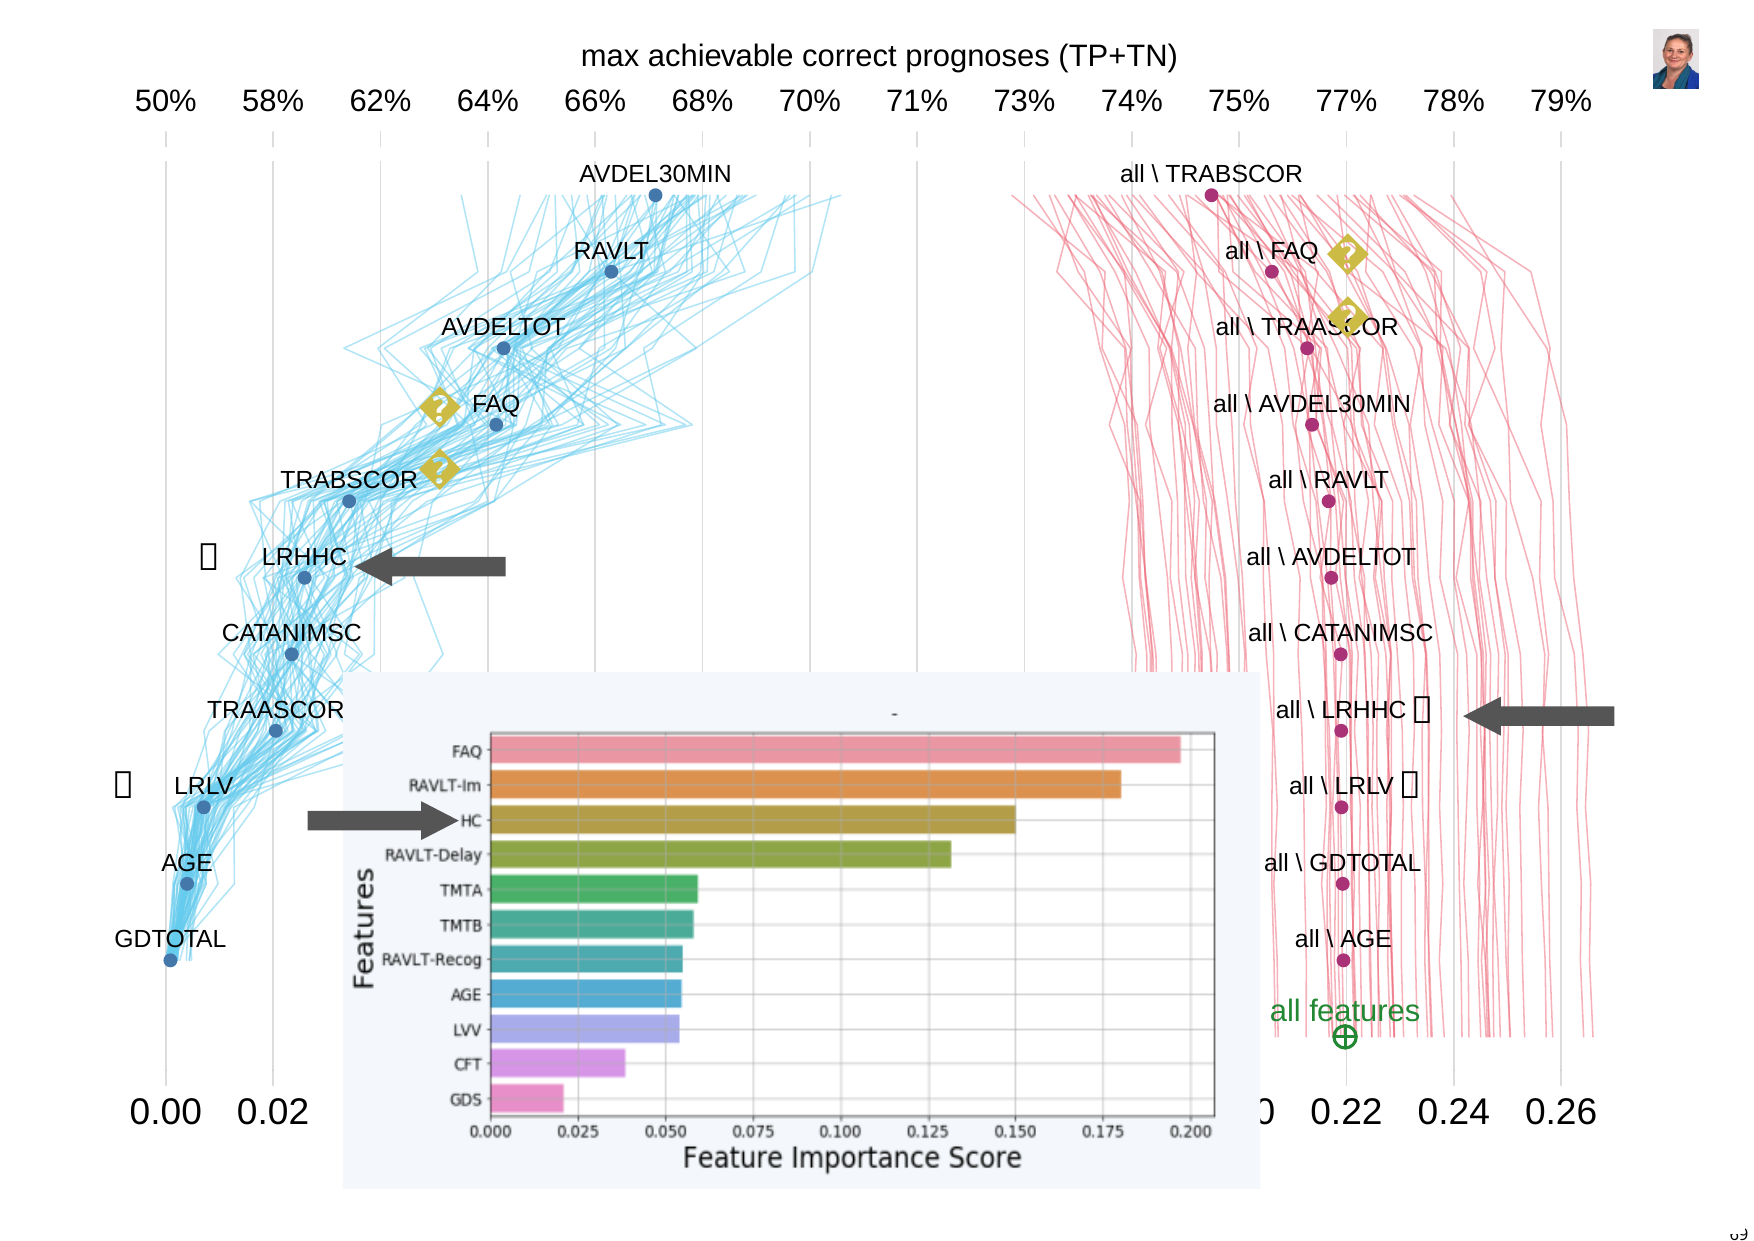

👪
👪
🧠
🧠
🧠
🧠
69